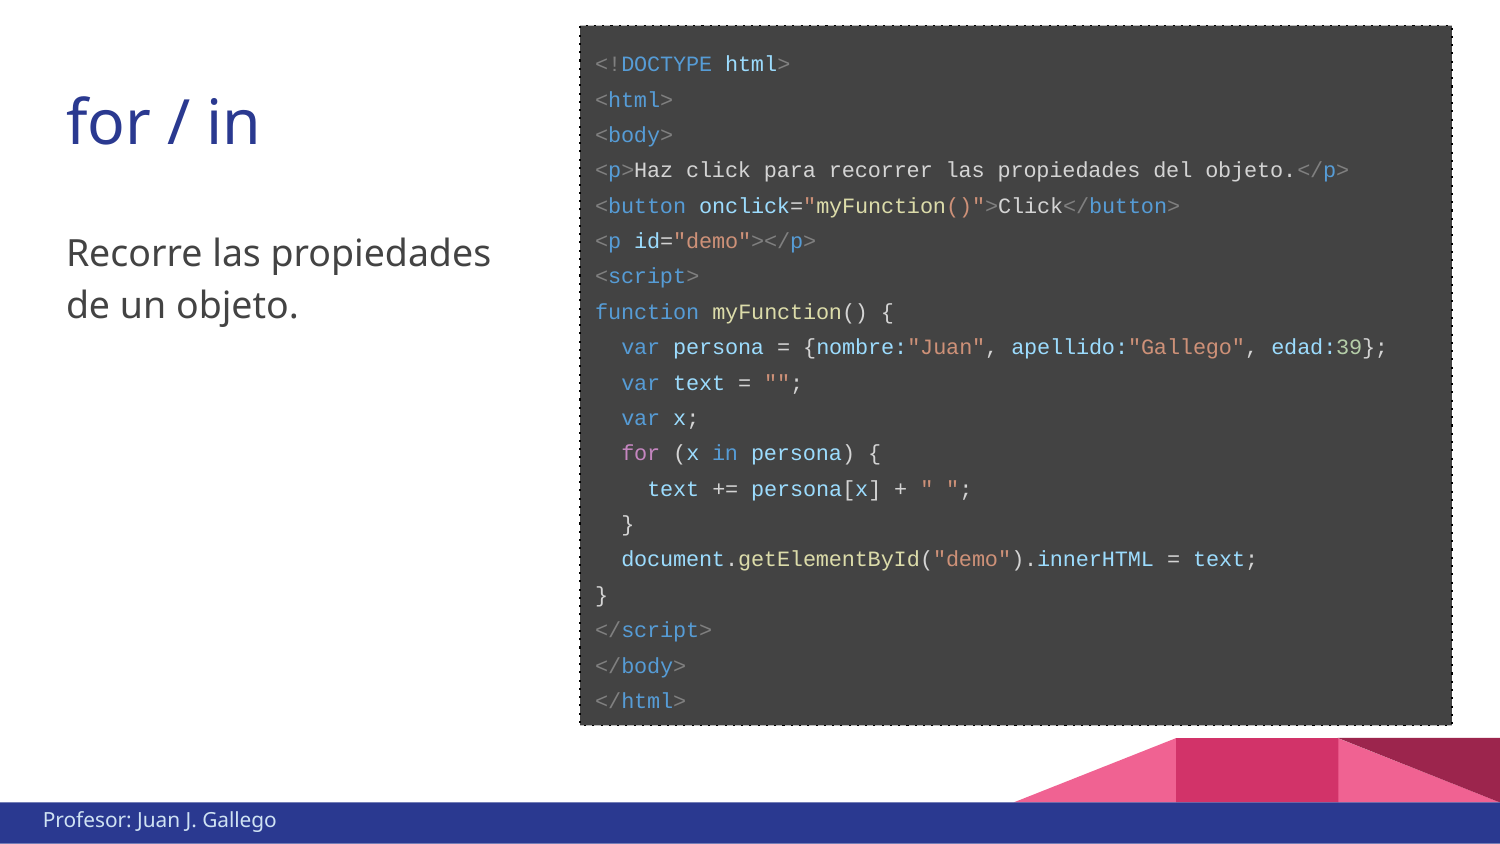

<!DOCTYPE html>
<html>
<body>
<p>Haz click para recorrer las propiedades del objeto.</p>
<button onclick="myFunction()">Click</button>
<p id="demo"></p>
<script>
function myFunction() {
 var persona = {nombre:"Juan", apellido:"Gallego", edad:39};
 var text = "";
 var x;
 for (x in persona) {
 text += persona[x] + " ";
 }
 document.getElementById("demo").innerHTML = text;
}
</script>
</body>
</html>
# for / in
Recorre las propiedades de un objeto.